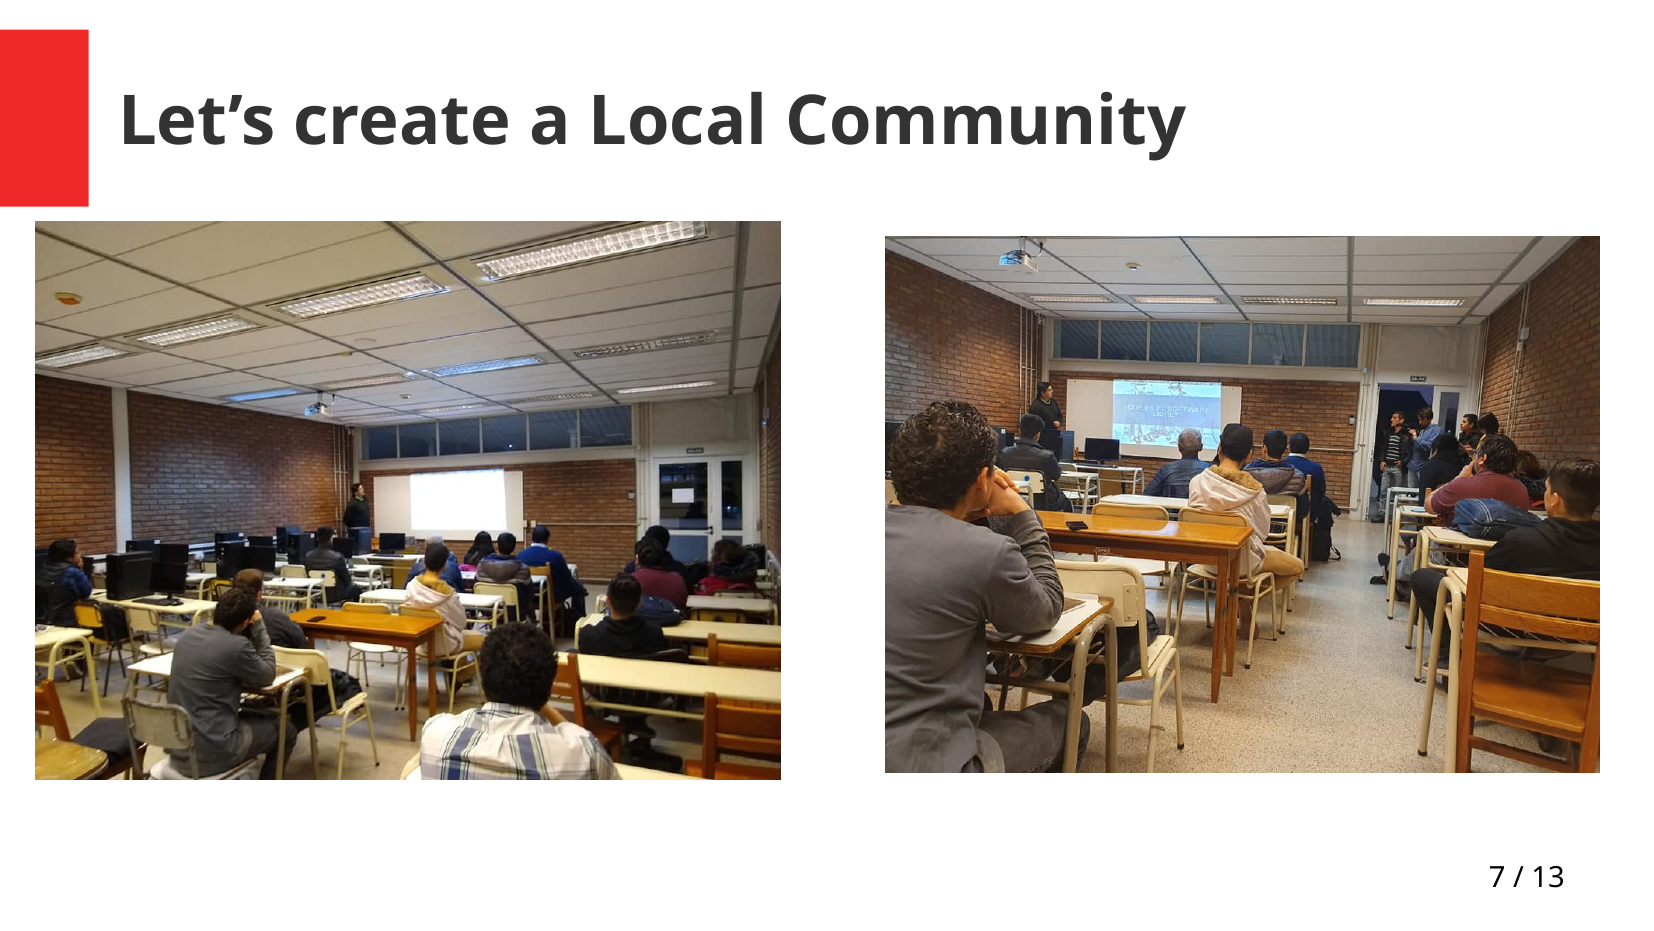

# Let’s create a Local Community
7